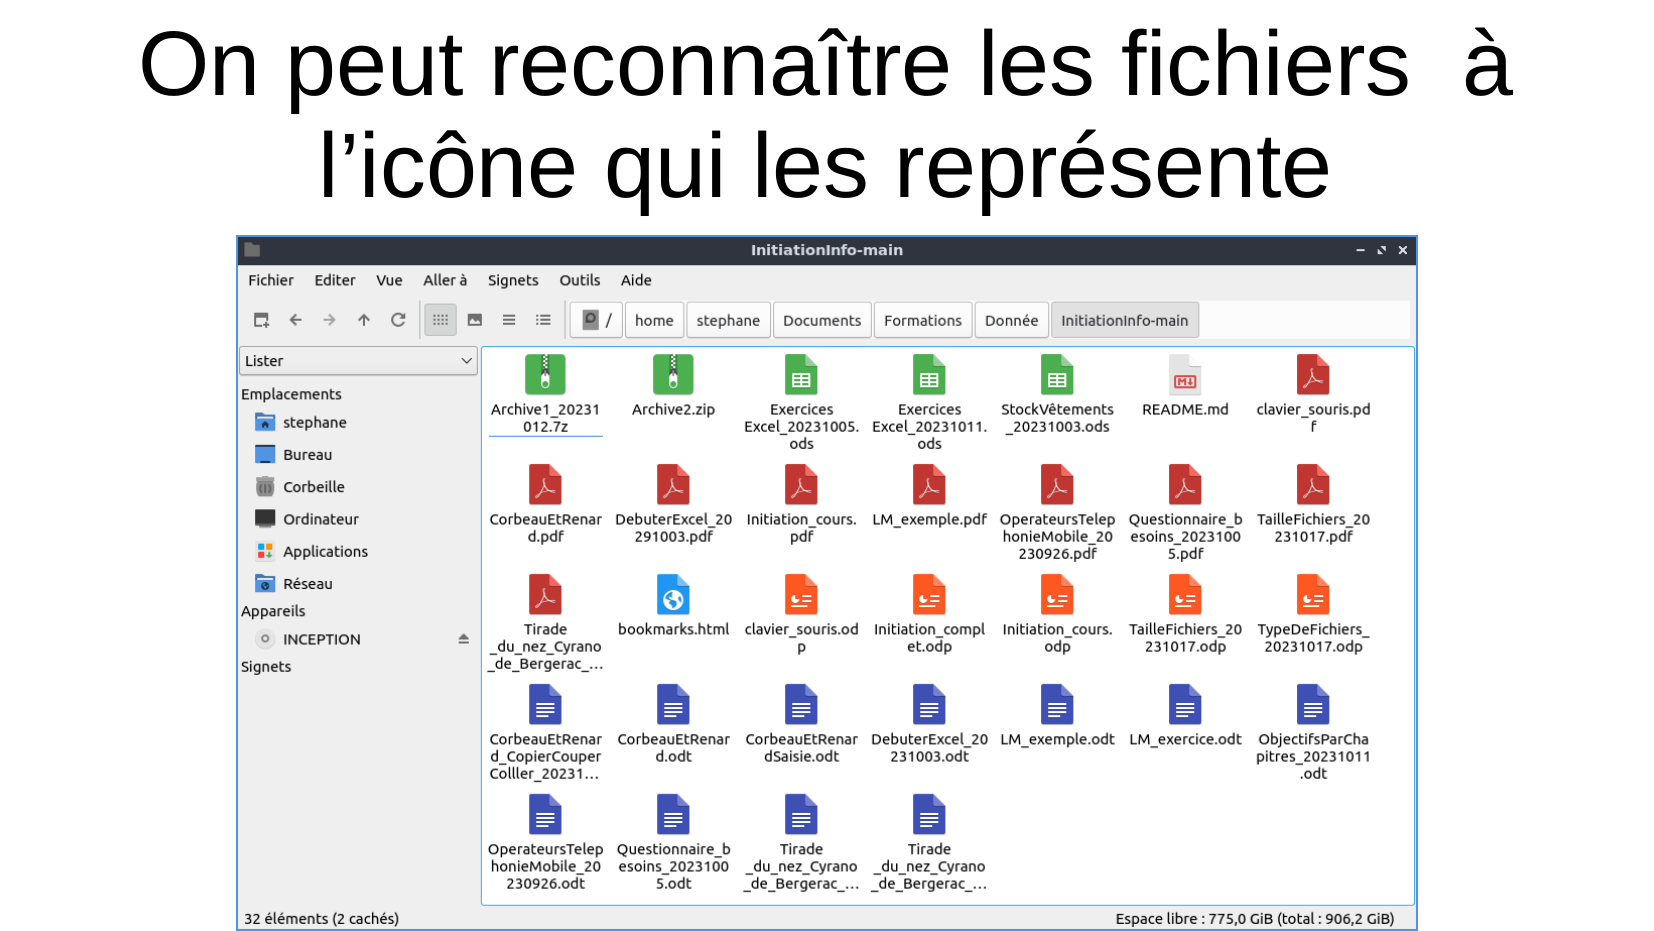

# On peut reconnaître les fichiers à l’icône qui les représente